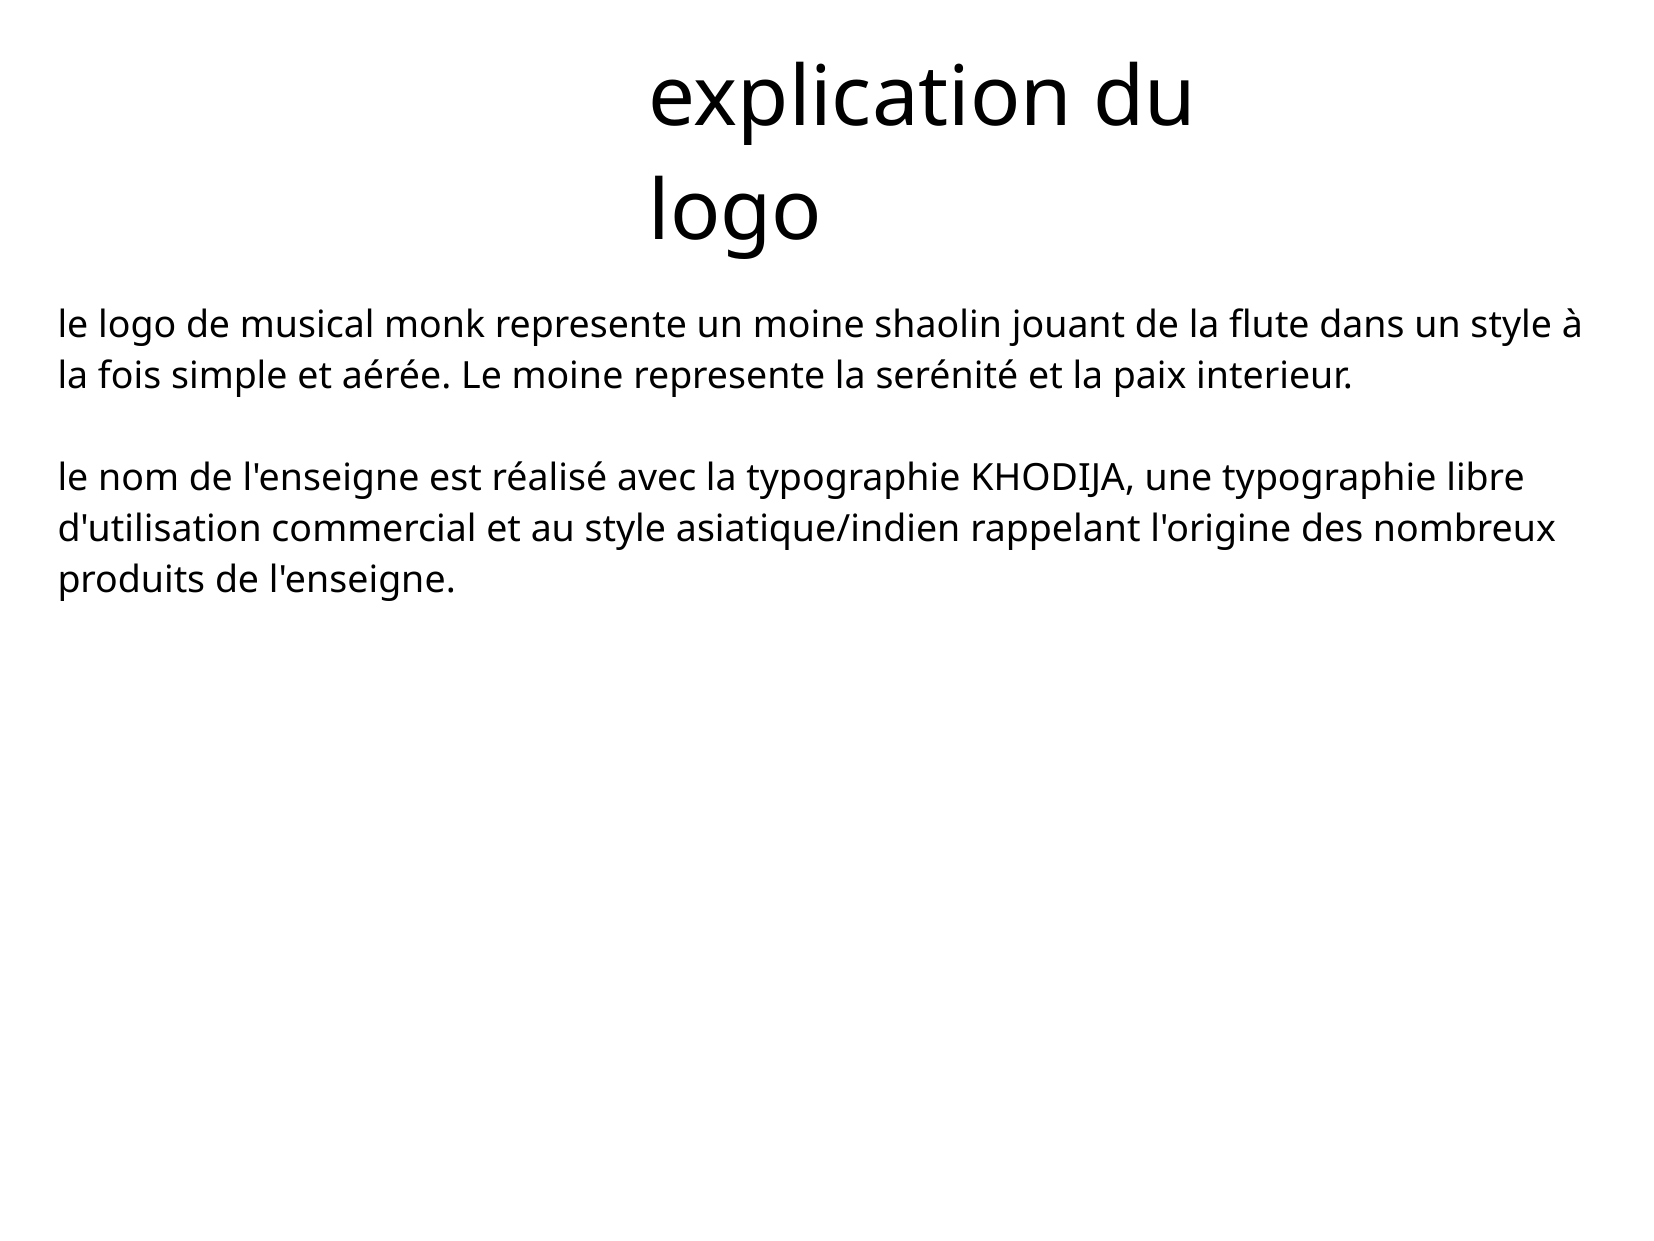

explication du logo
le logo de musical monk represente un moine shaolin jouant de la flute dans un style à la fois simple et aérée. Le moine represente la serénité et la paix interieur.
le nom de l'enseigne est réalisé avec la typographie KHODIJA, une typographie libre d'utilisation commercial et au style asiatique/indien rappelant l'origine des nombreux produits de l'enseigne.